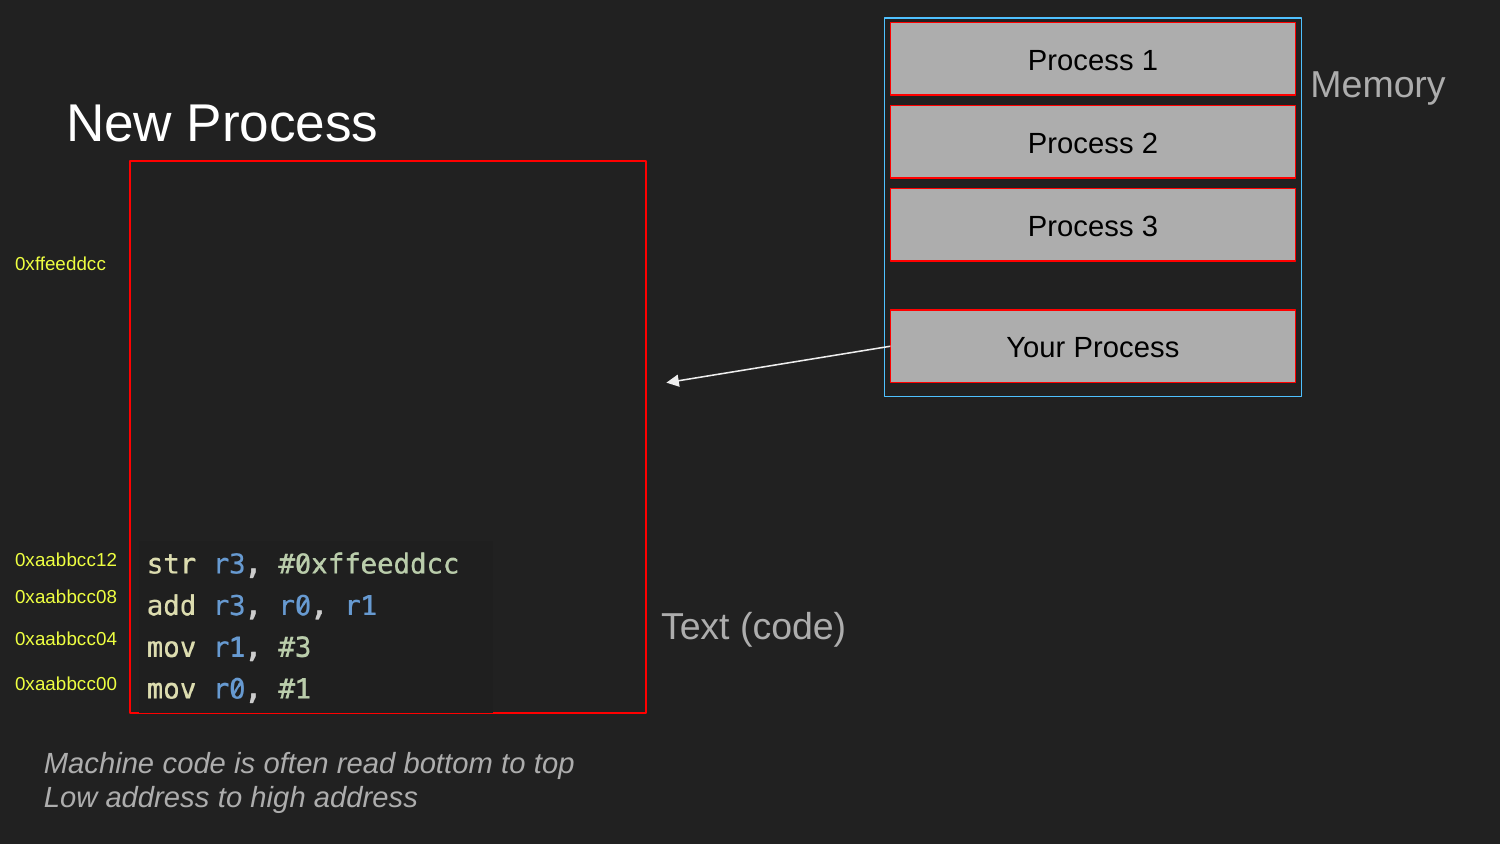

Process 1
Memory
# New Process
Process 2
Process 3
0xffeeddcc
Your Process
0xaabbcc12
0xaabbcc08
Text (code)
0xaabbcc04
0xaabbcc00
Machine code is often read bottom to top
Low address to high address